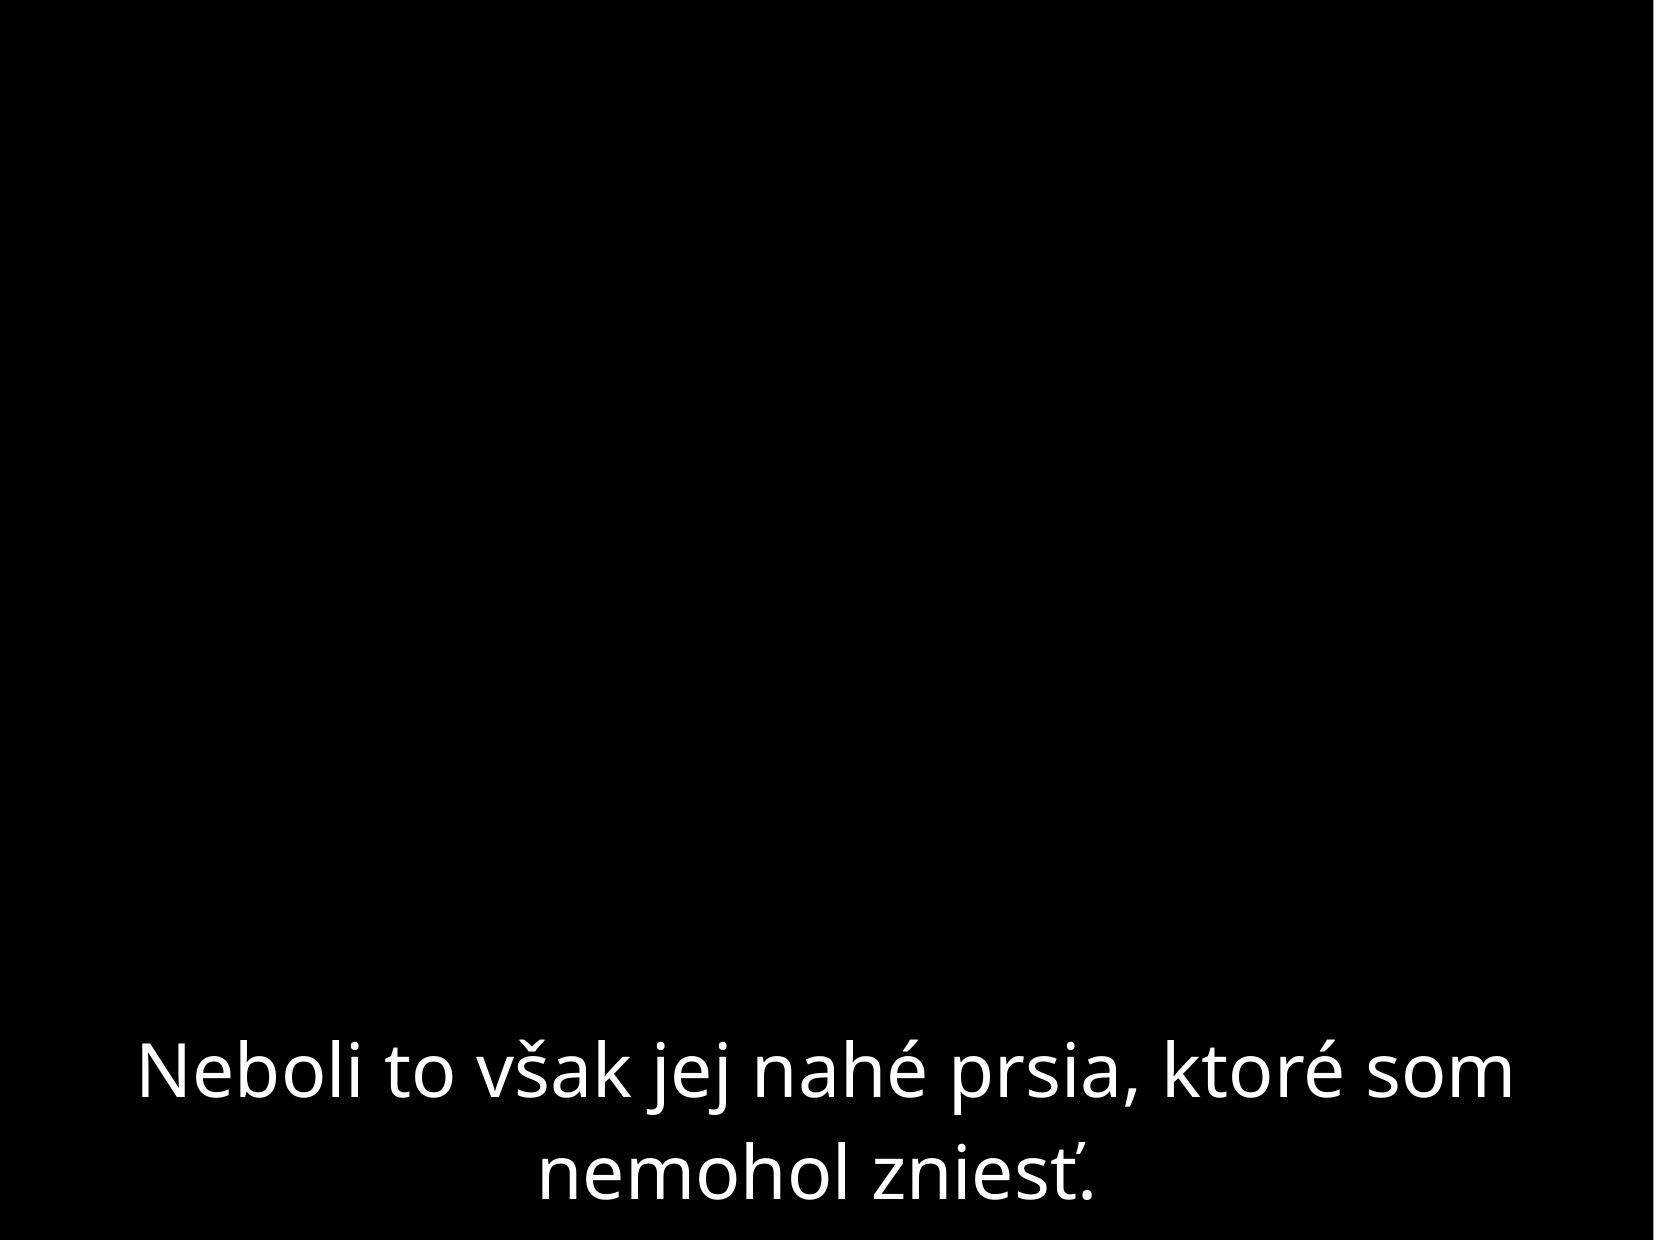

# Neboli to však jej nahé prsia, ktoré som nemohol zniesť.